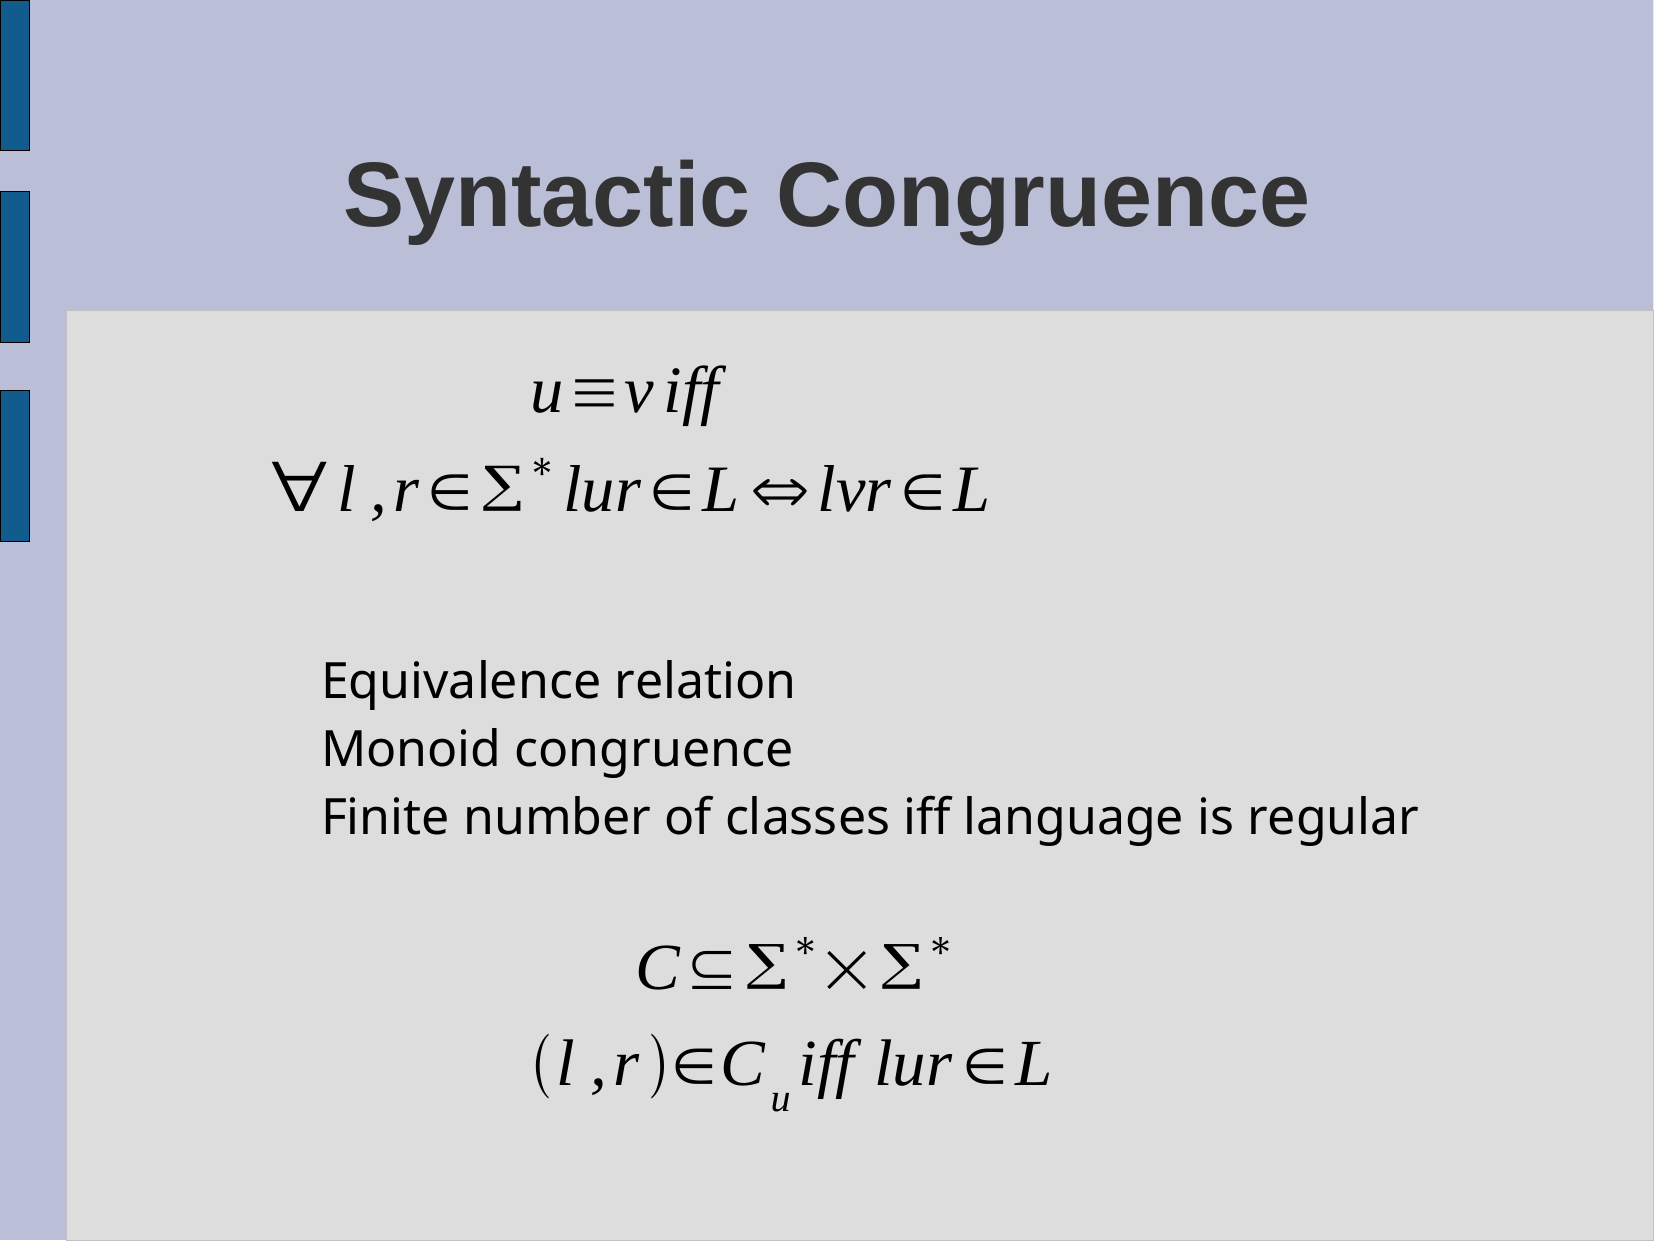

# Syntactic Congruence
Equivalence relation
Monoid congruence
Finite number of classes iff language is regular